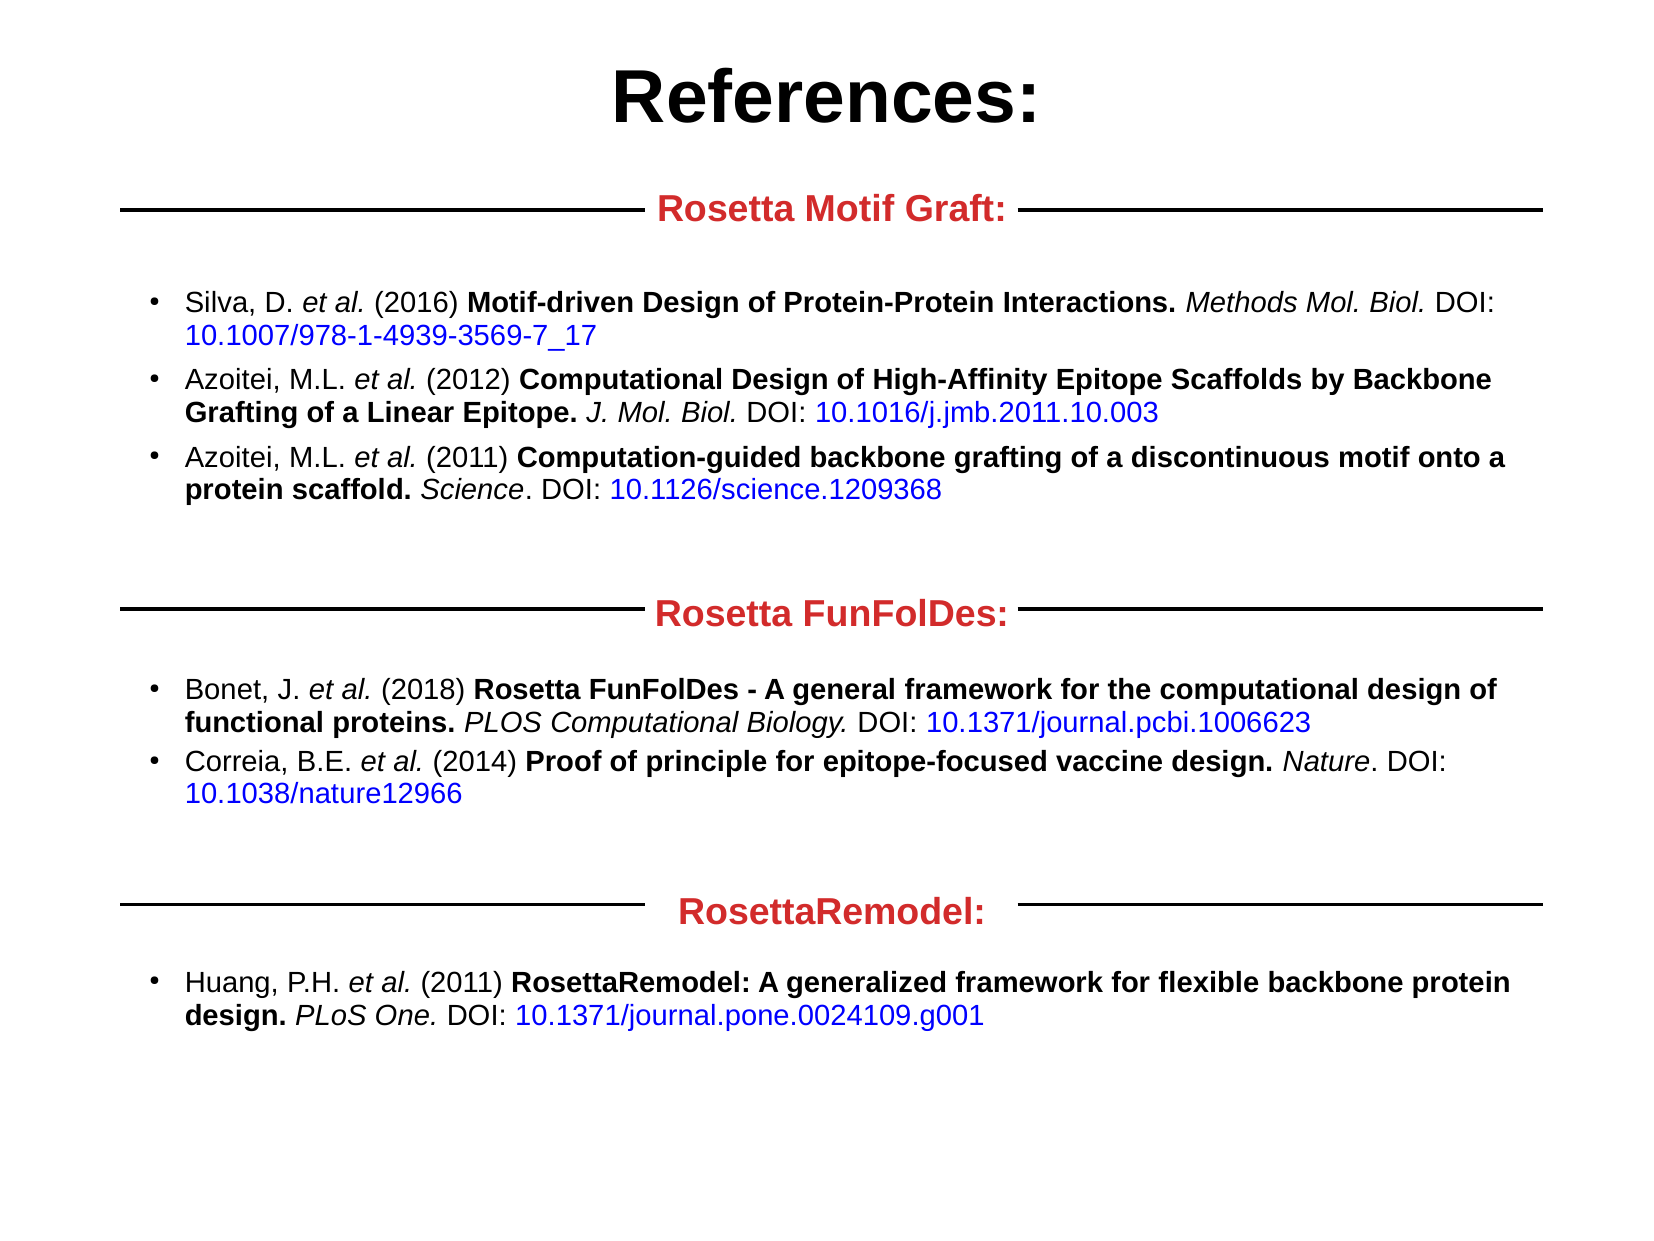

References:
Rosetta Motif Graft:
Silva, D. et al. (2016) Motif-driven Design of Protein-Protein Interactions. Methods Mol. Biol. DOI: 10.1007/978-1-4939-3569-7_17
Azoitei, M.L. et al. (2012) Computational Design of High-Affinity Epitope Scaffolds by Backbone Grafting of a Linear Epitope. J. Mol. Biol. DOI: 10.1016/j.jmb.2011.10.003
Azoitei, M.L. et al. (2011) Computation-guided backbone grafting of a discontinuous motif onto a protein scaffold. Science. DOI: 10.1126/science.1209368
Rosetta FunFolDes:
Bonet, J. et al. (2018) Rosetta FunFolDes - A general framework for the computational design of functional proteins. PLOS Computational Biology. DOI: 10.1371/journal.pcbi.1006623
Correia, B.E. et al. (2014) Proof of principle for epitope-focused vaccine design. Nature. DOI: 10.1038/nature12966
RosettaRemodel:
Huang, P.H. et al. (2011) RosettaRemodel: A generalized framework for flexible backbone protein design. PLoS One. DOI: 10.1371/journal.pone.0024109.g001